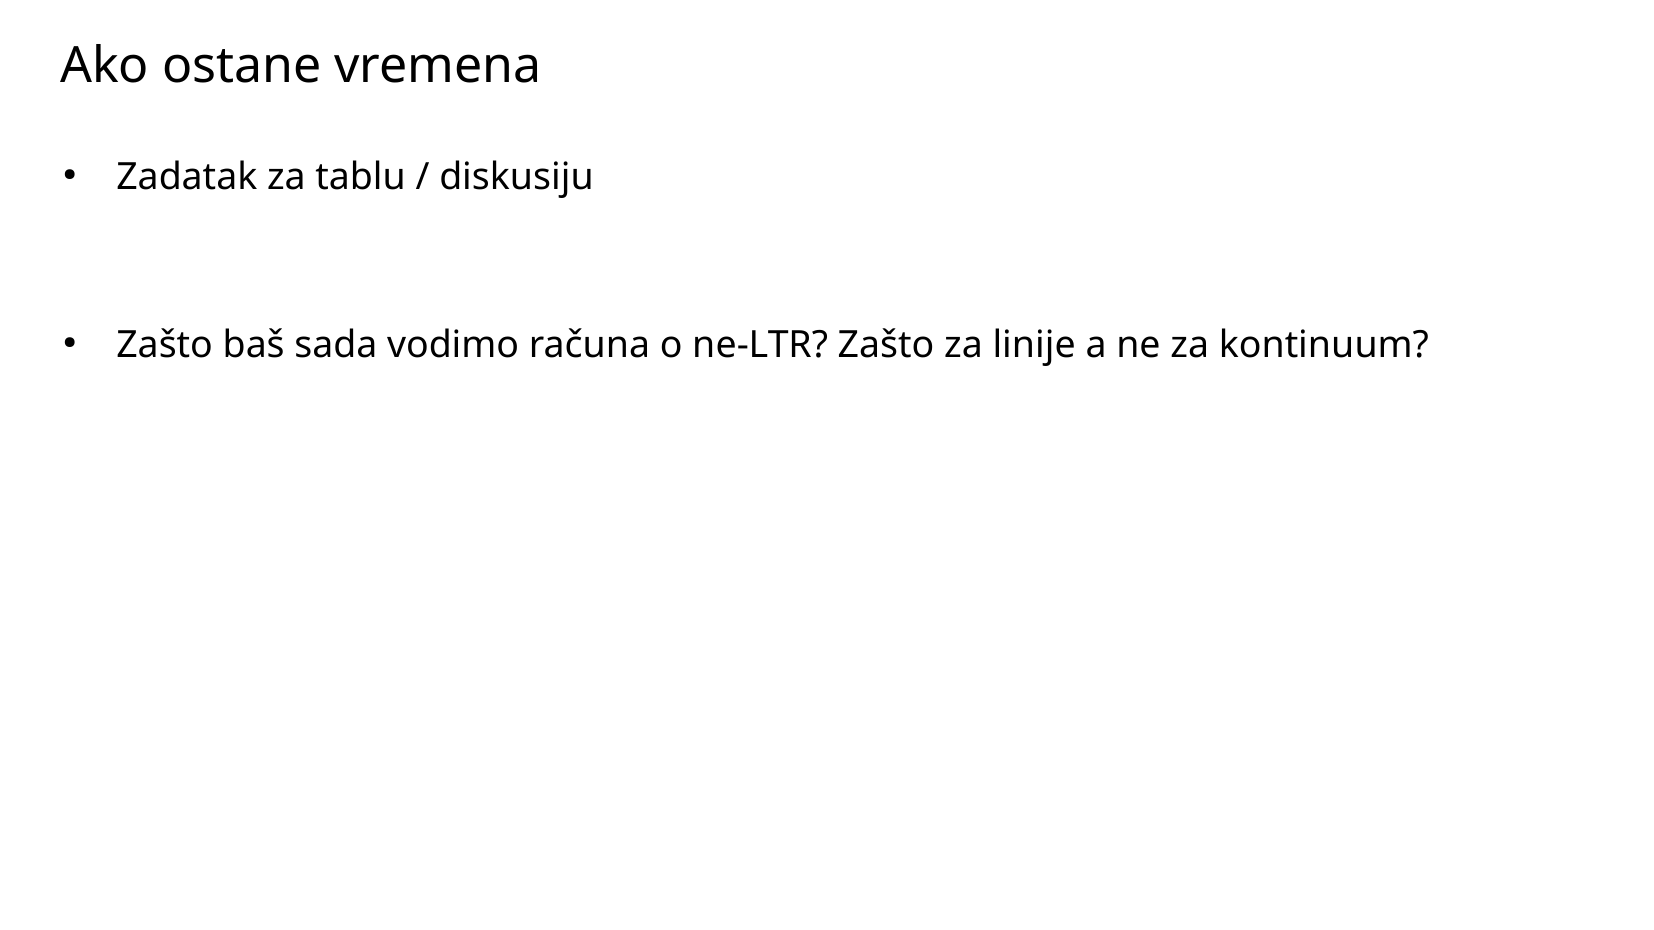

# Ako ostane vremena
Zadatak za tablu / diskusiju
Zašto baš sada vodimo računa o ne-LTR? Zašto za linije a ne za kontinuum?